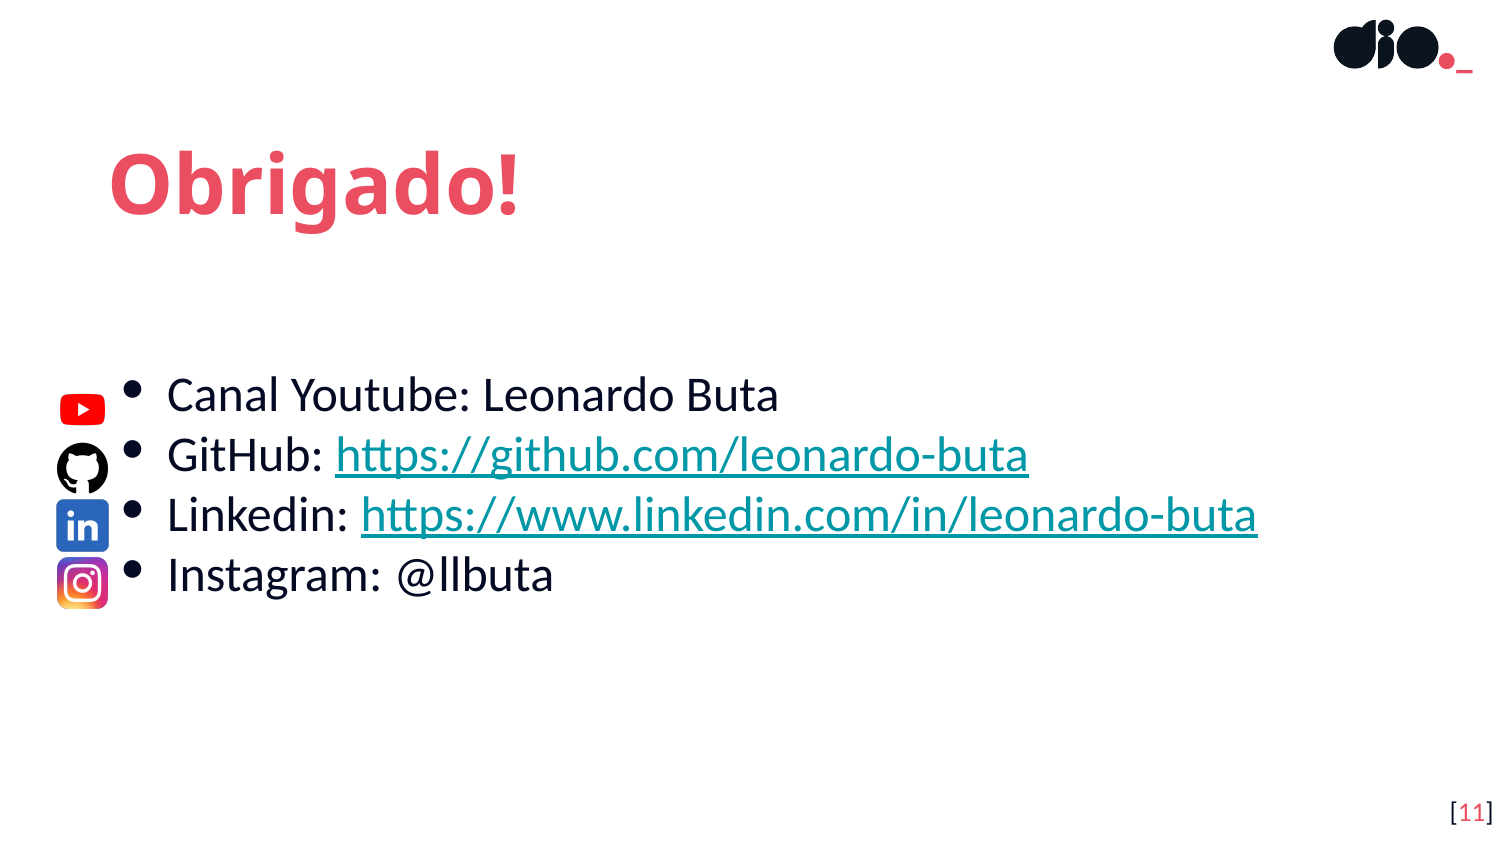

Obrigado!
Canal Youtube: Leonardo Buta
GitHub: https://github.com/leonardo-buta
Linkedin: https://www.linkedin.com/in/leonardo-buta
Instagram: @llbuta